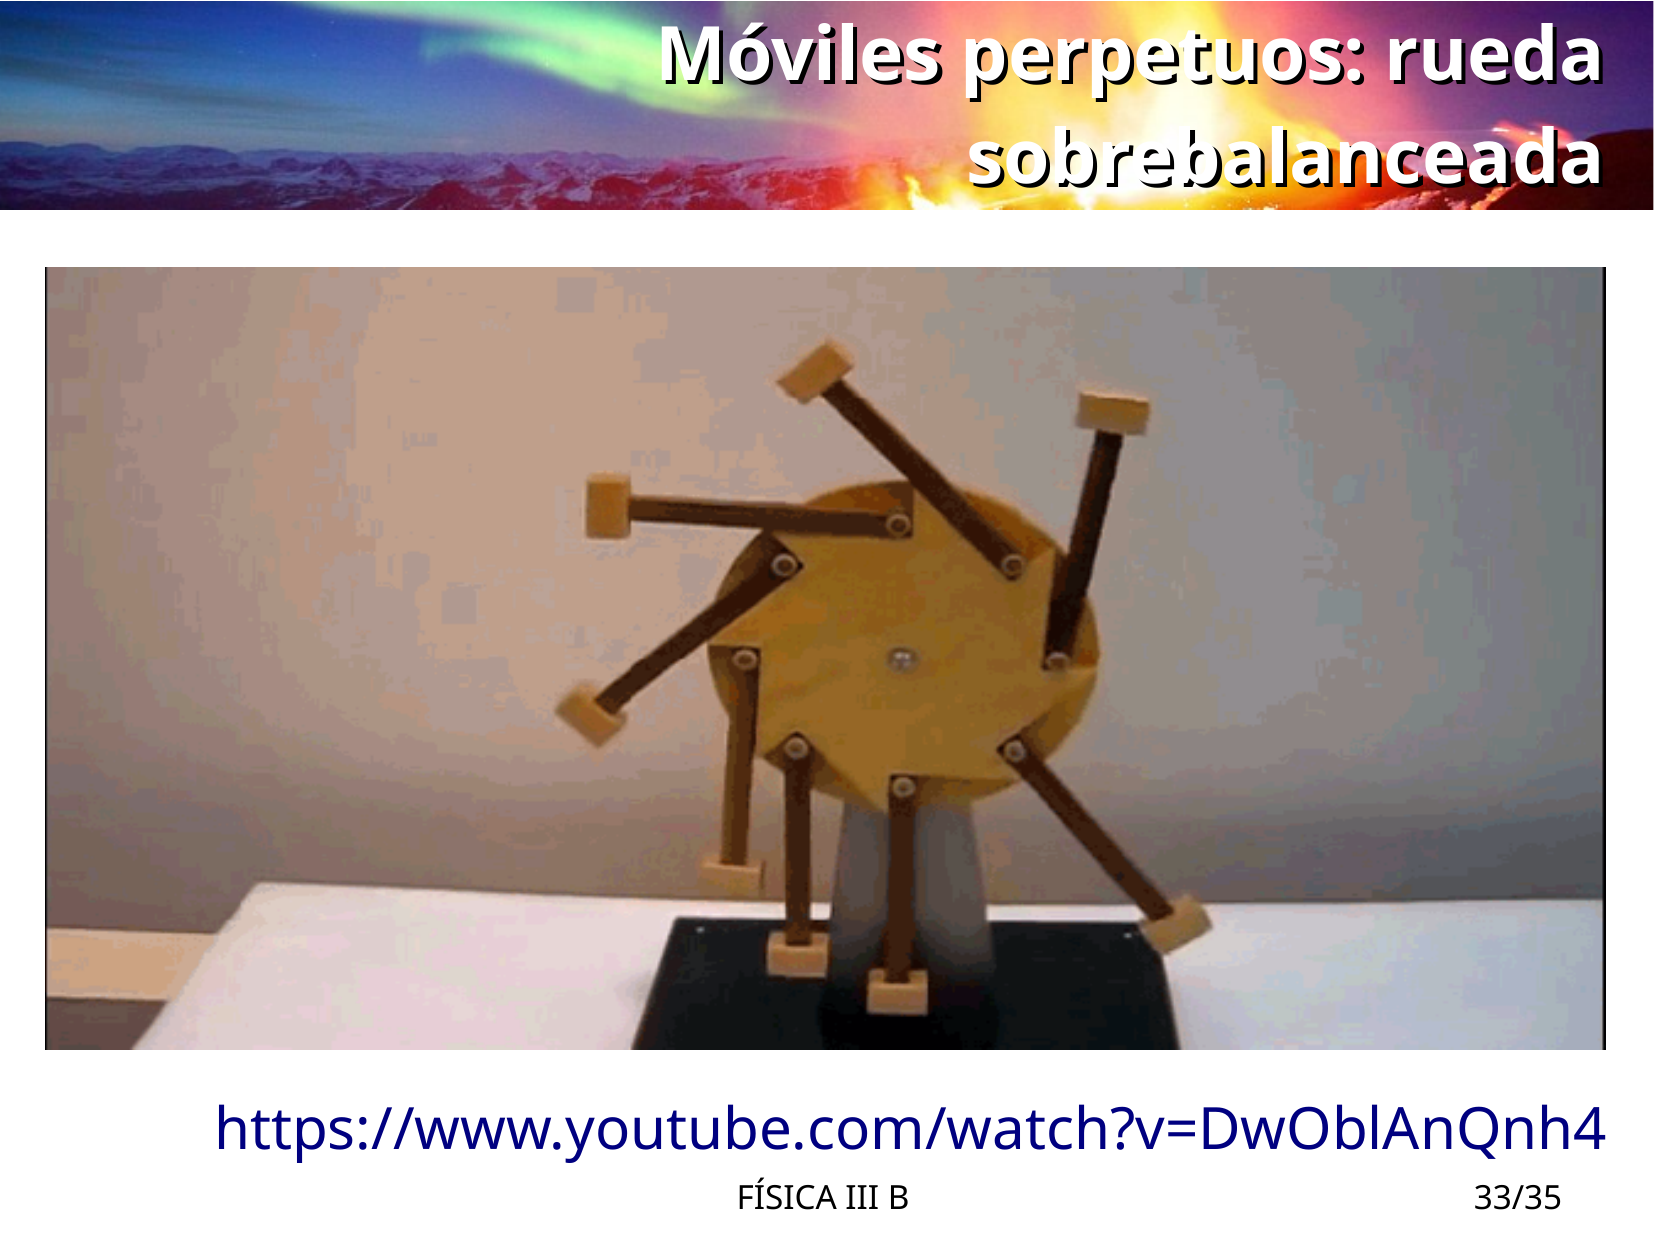

# Móviles perpetuos: rueda sobrebalanceada
https://www.youtube.com/watch?v=DwOblAnQnh4
FÍSICA III B
33